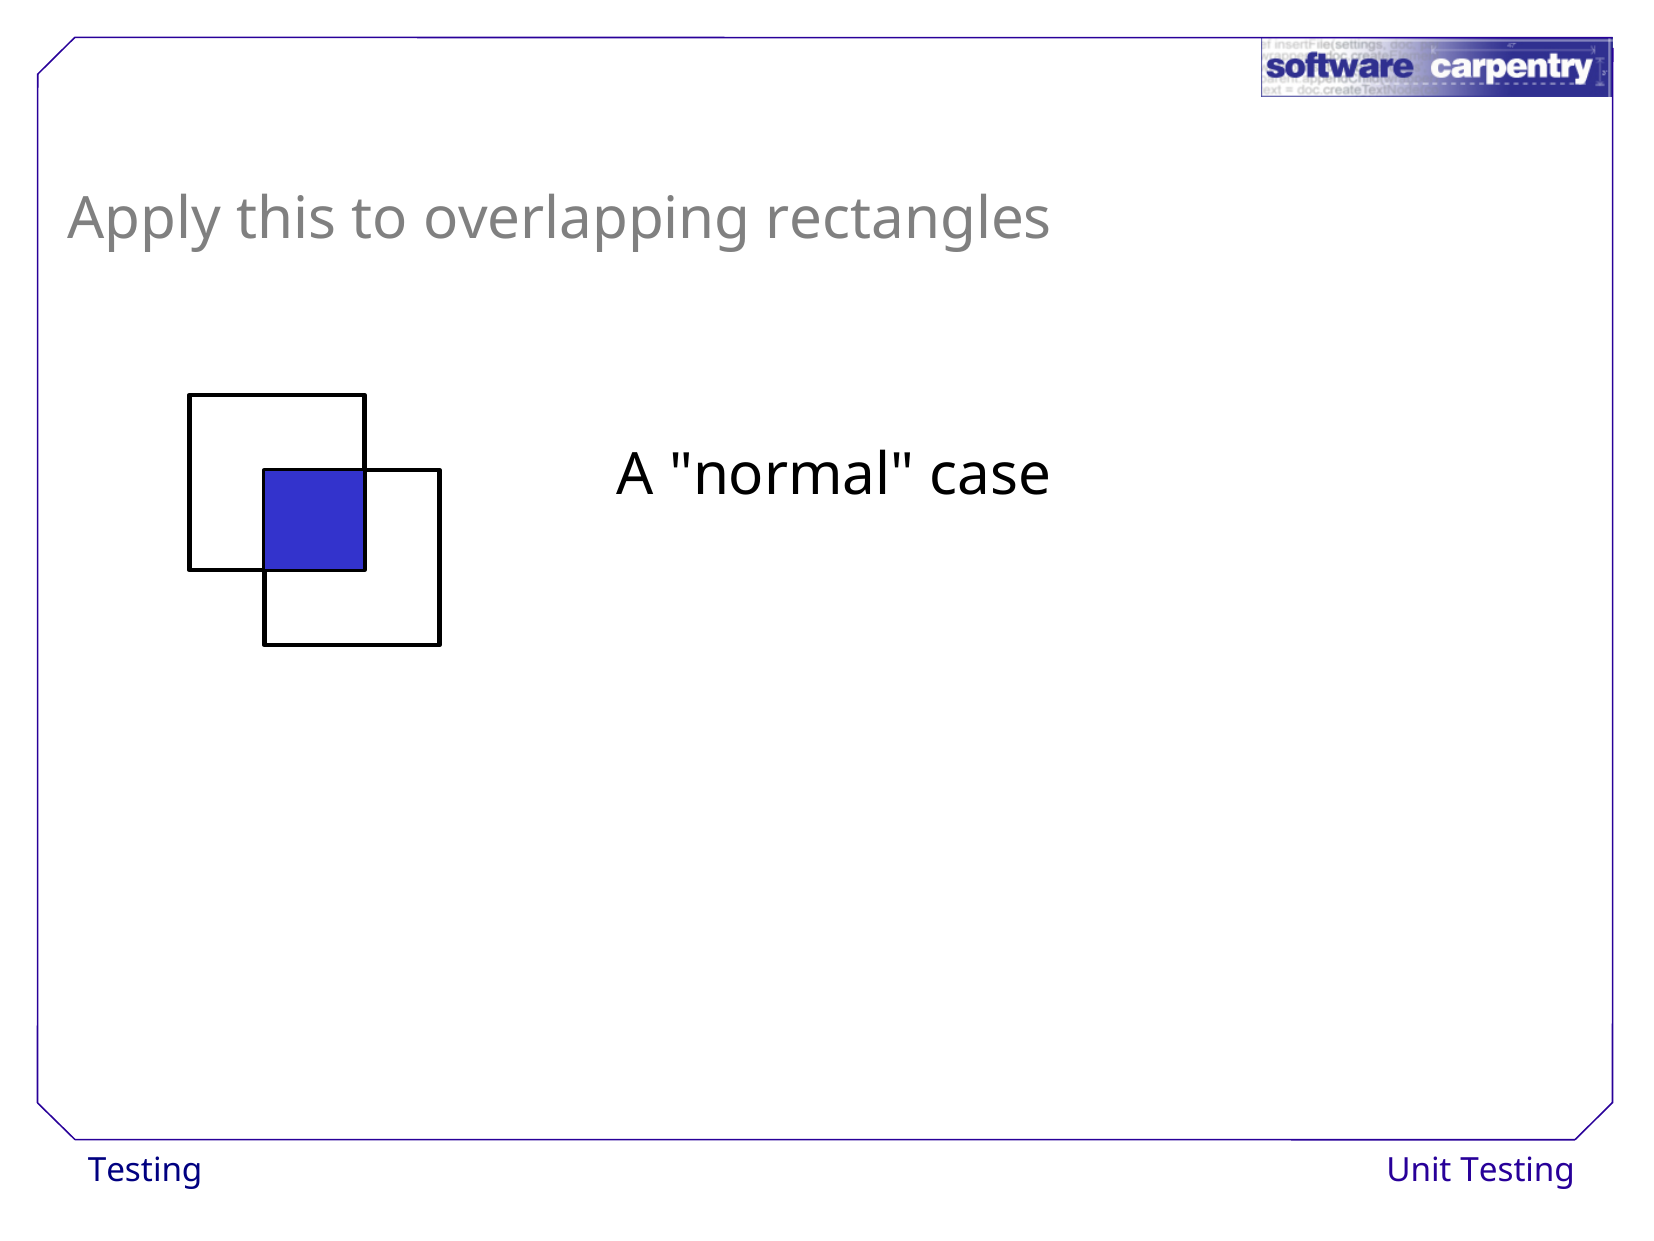

Apply this to overlapping rectangles
A "normal" case